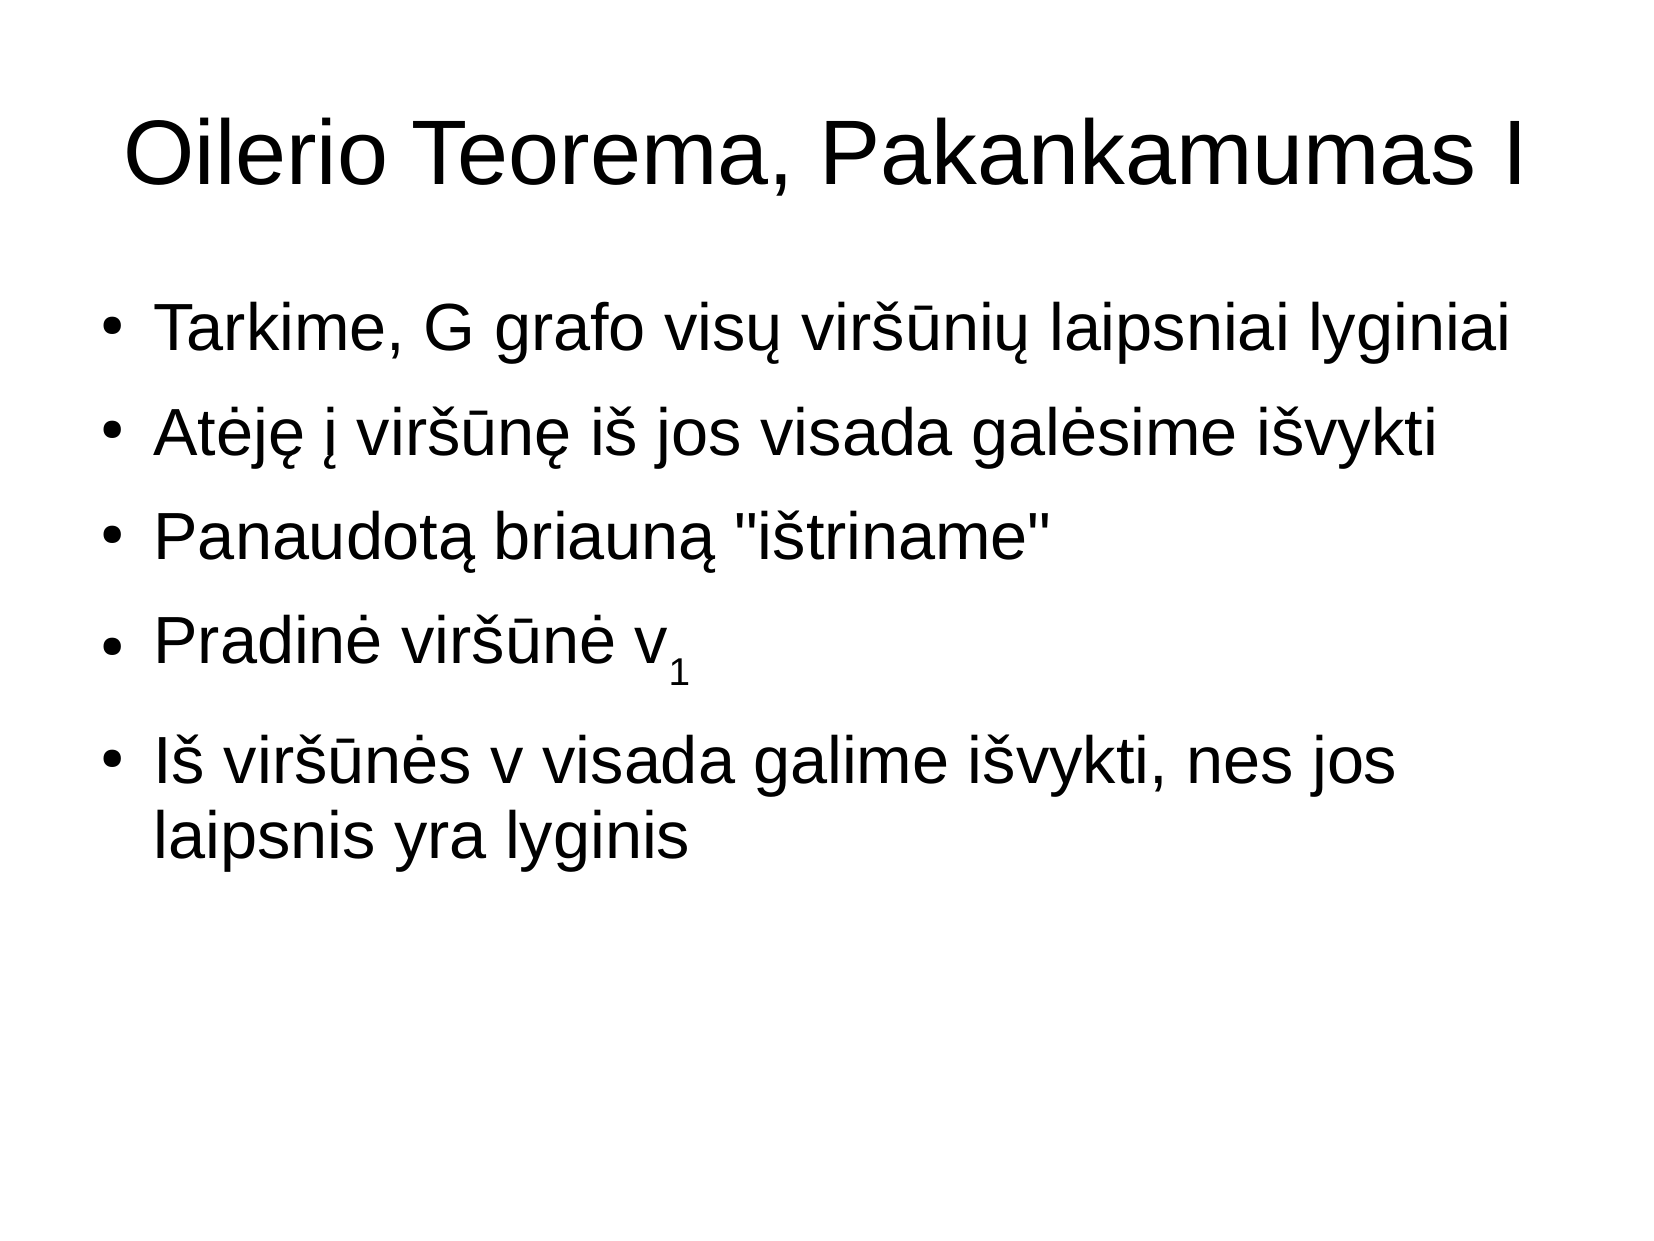

# Oilerio Teorema, Pakankamumas I
Tarkime, G grafo visų viršūnių laipsniai lyginiai
Atėję į viršūnę iš jos visada galėsime išvykti
Panaudotą briauną "ištriname"
Pradinė viršūnė v1
Iš viršūnės v visada galime išvykti, nes jos laipsnis yra lyginis